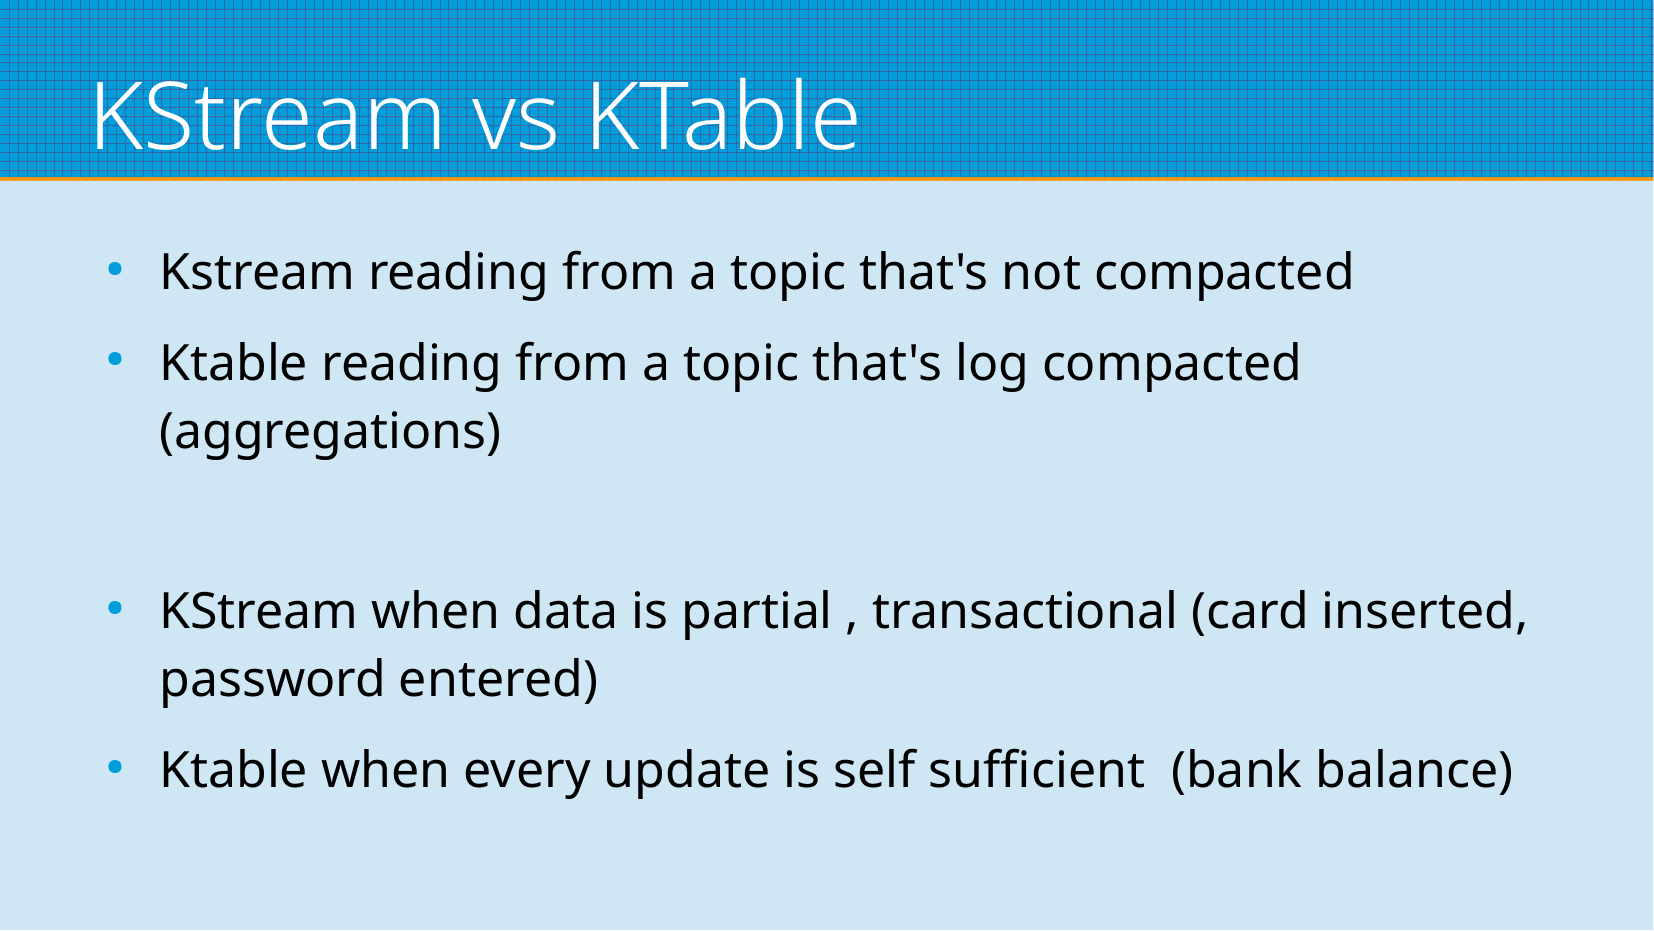

# KStream vs KTable
Kstream reading from a topic that's not compacted
Ktable reading from a topic that's log compacted (aggregations)
KStream when data is partial , transactional (card inserted, password entered)
Ktable when every update is self sufficient (bank balance)